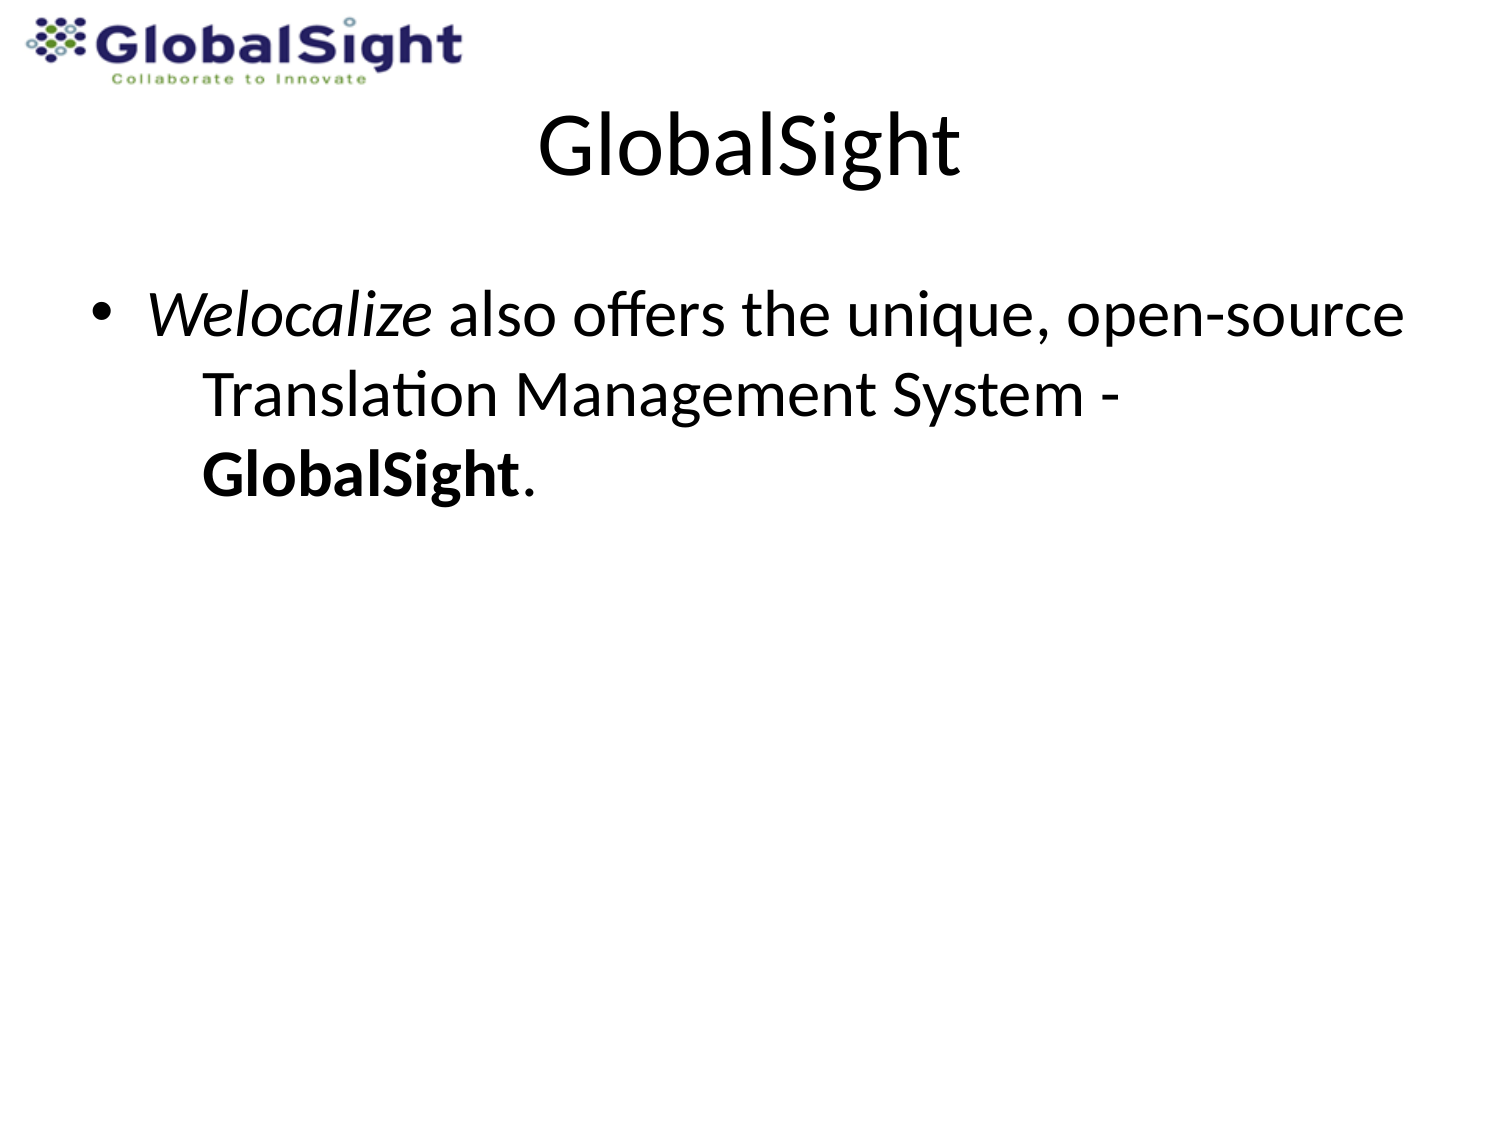

# GlobalSight
Welocalize also offers the unique, open-source Translation Management System - GlobalSight.